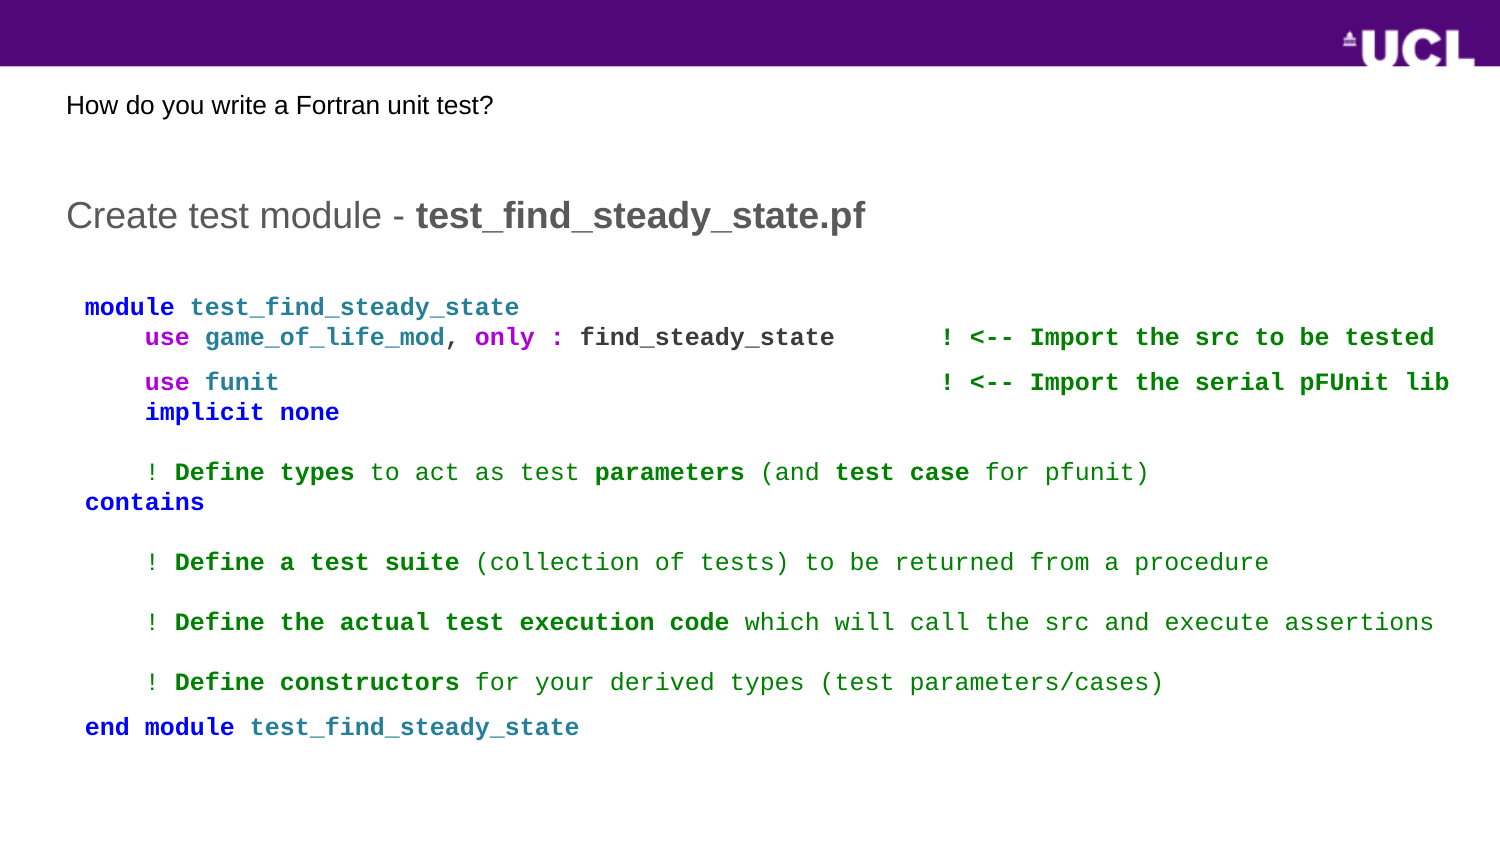

# How do you write a Fortran unit test?
Create test module - test_find_steady_state.pf
module test_find_steady_state
 use game_of_life_mod, only : find_steady_state ! <-- Import the src to be tested
 use funit ! <-- Import the serial pFUnit lib
 implicit none
 ! Define types to act as test parameters (and test case for pfunit)
contains
 ! Define a test suite (collection of tests) to be returned from a procedure
 ! Define the actual test execution code which will call the src and execute assertions
 ! Define constructors for your derived types (test parameters/cases)
end module test_find_steady_state